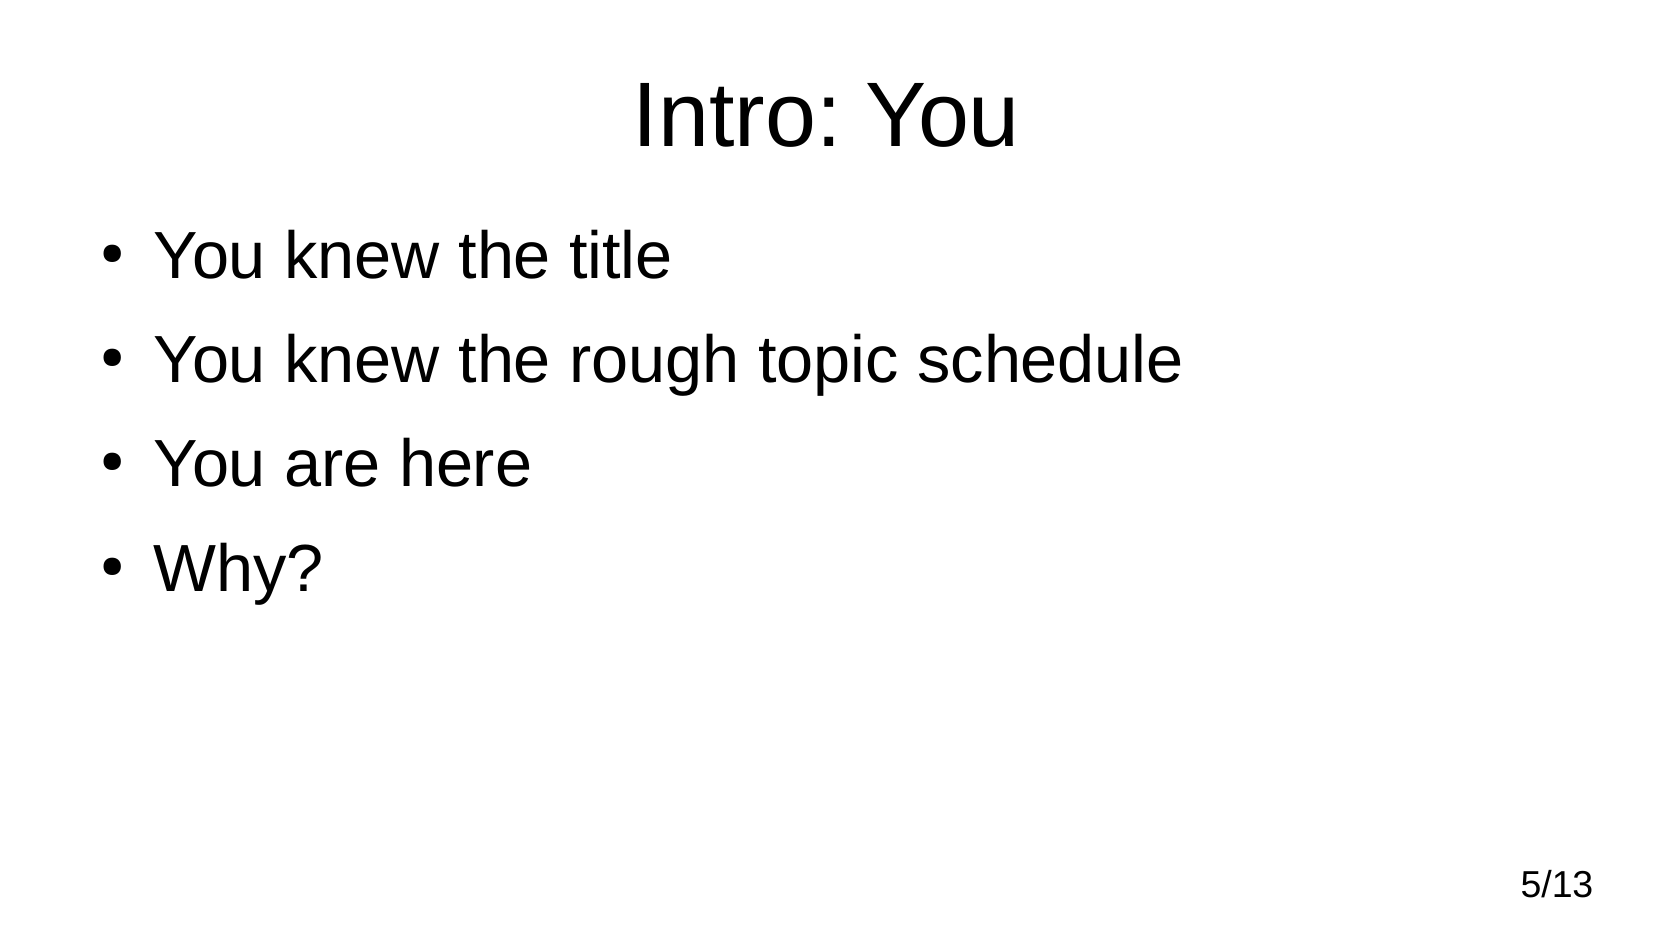

# Intro: You
You knew the title
You knew the rough topic schedule
You are here
Why?